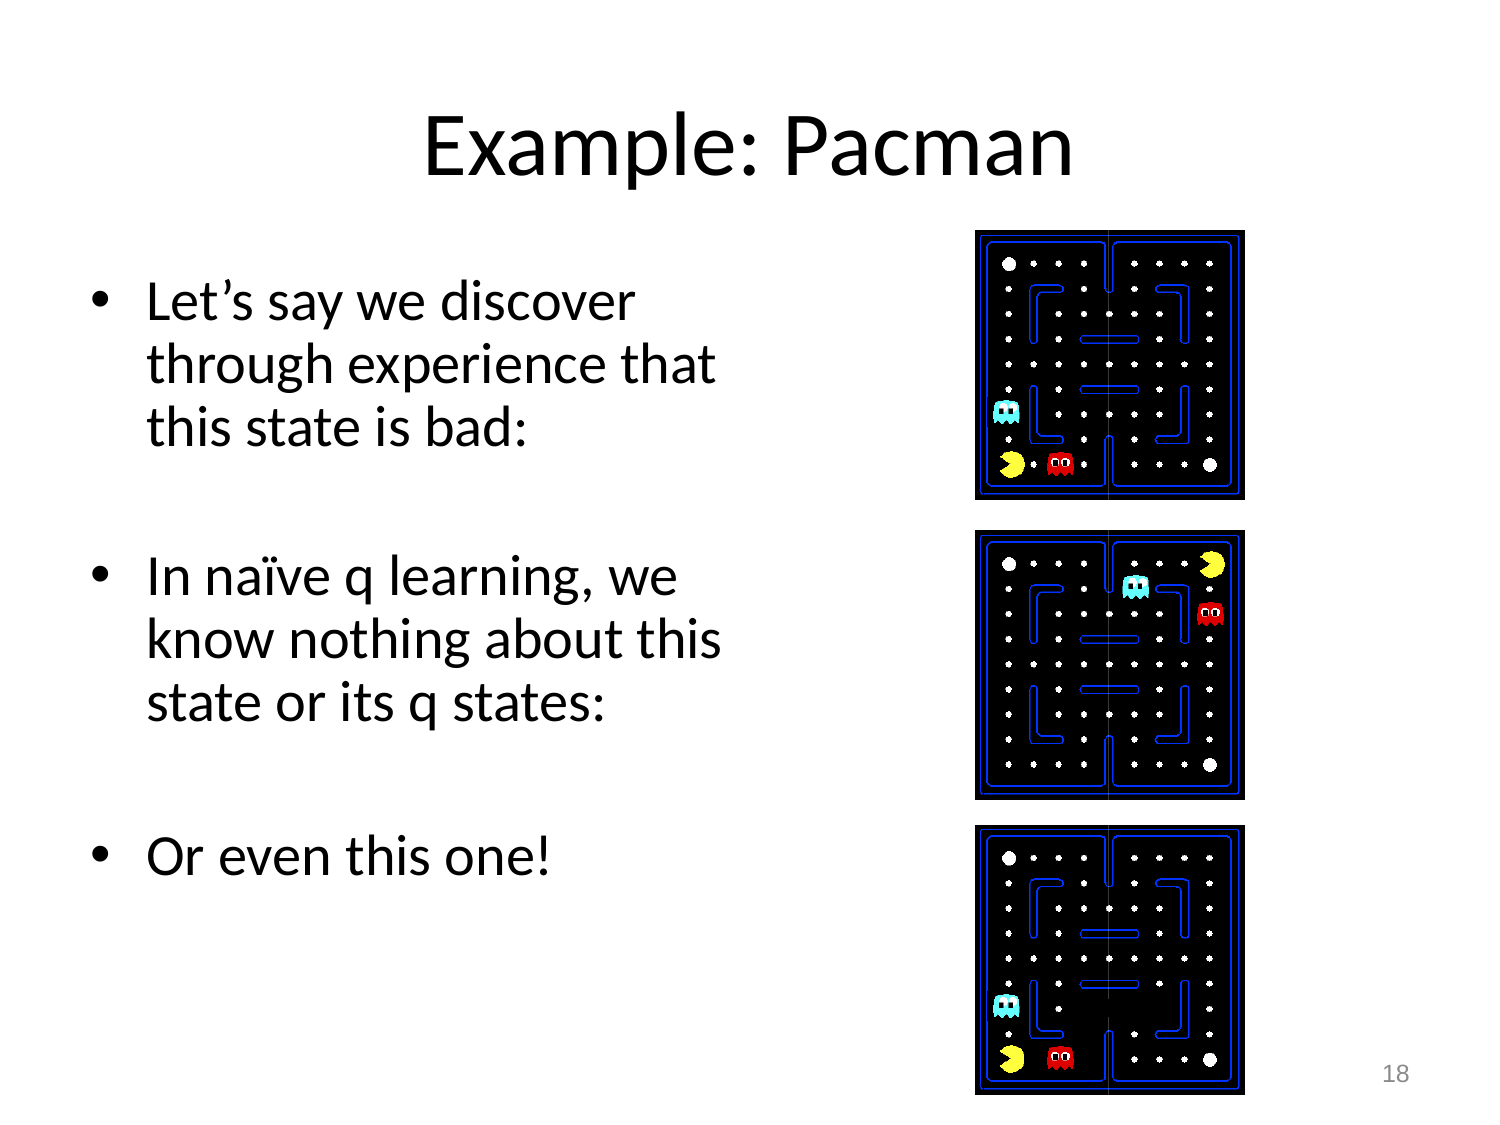

# Example: Pacman
Let’s say we discover through experience that this state is bad:
In naïve q learning, we know nothing about this state or its q states:
Or even this one!